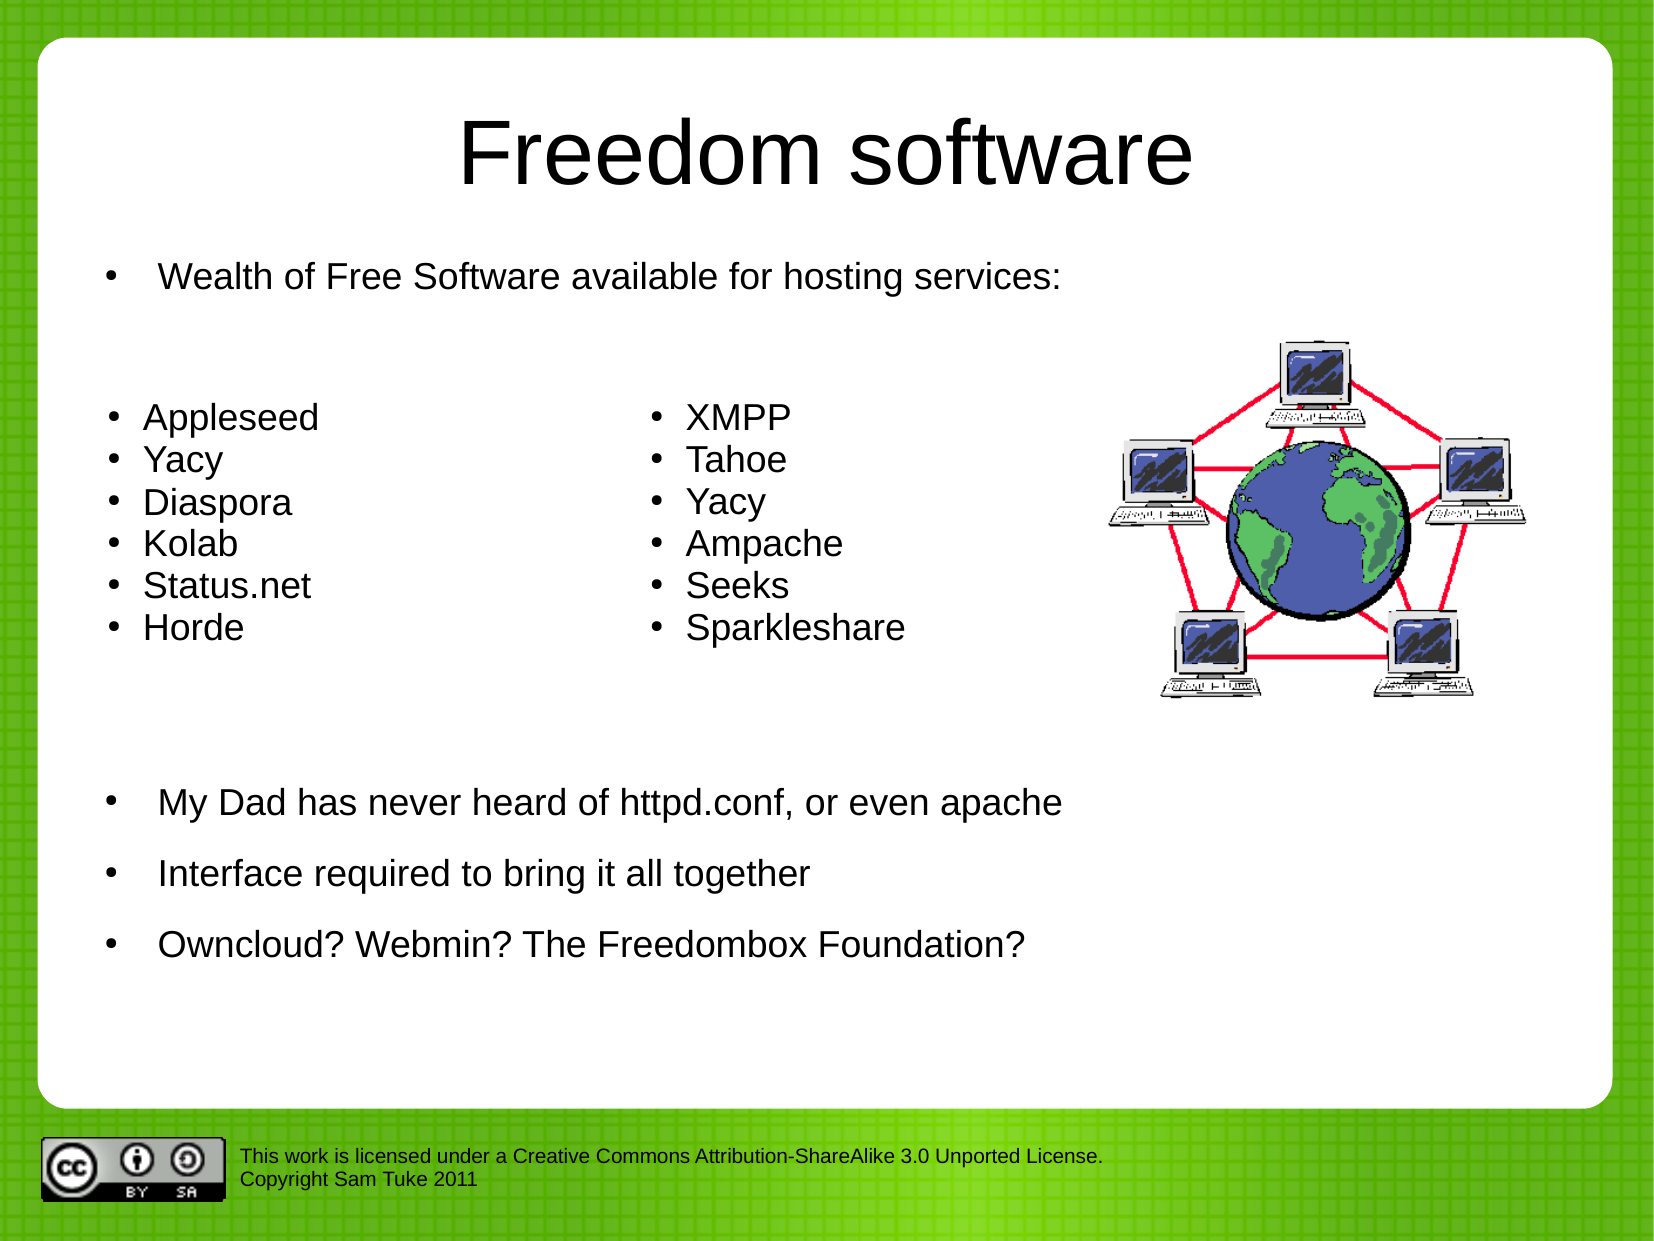

# Freedom software
Wealth of Free Software available for hosting services:
XMPP
Tahoe
Yacy
Ampache
Seeks
Sparkleshare
Appleseed
Yacy
Diaspora
Kolab
Status.net
Horde
My Dad has never heard of httpd.conf, or even apache
Interface required to bring it all together
Owncloud? Webmin? The Freedombox Foundation?